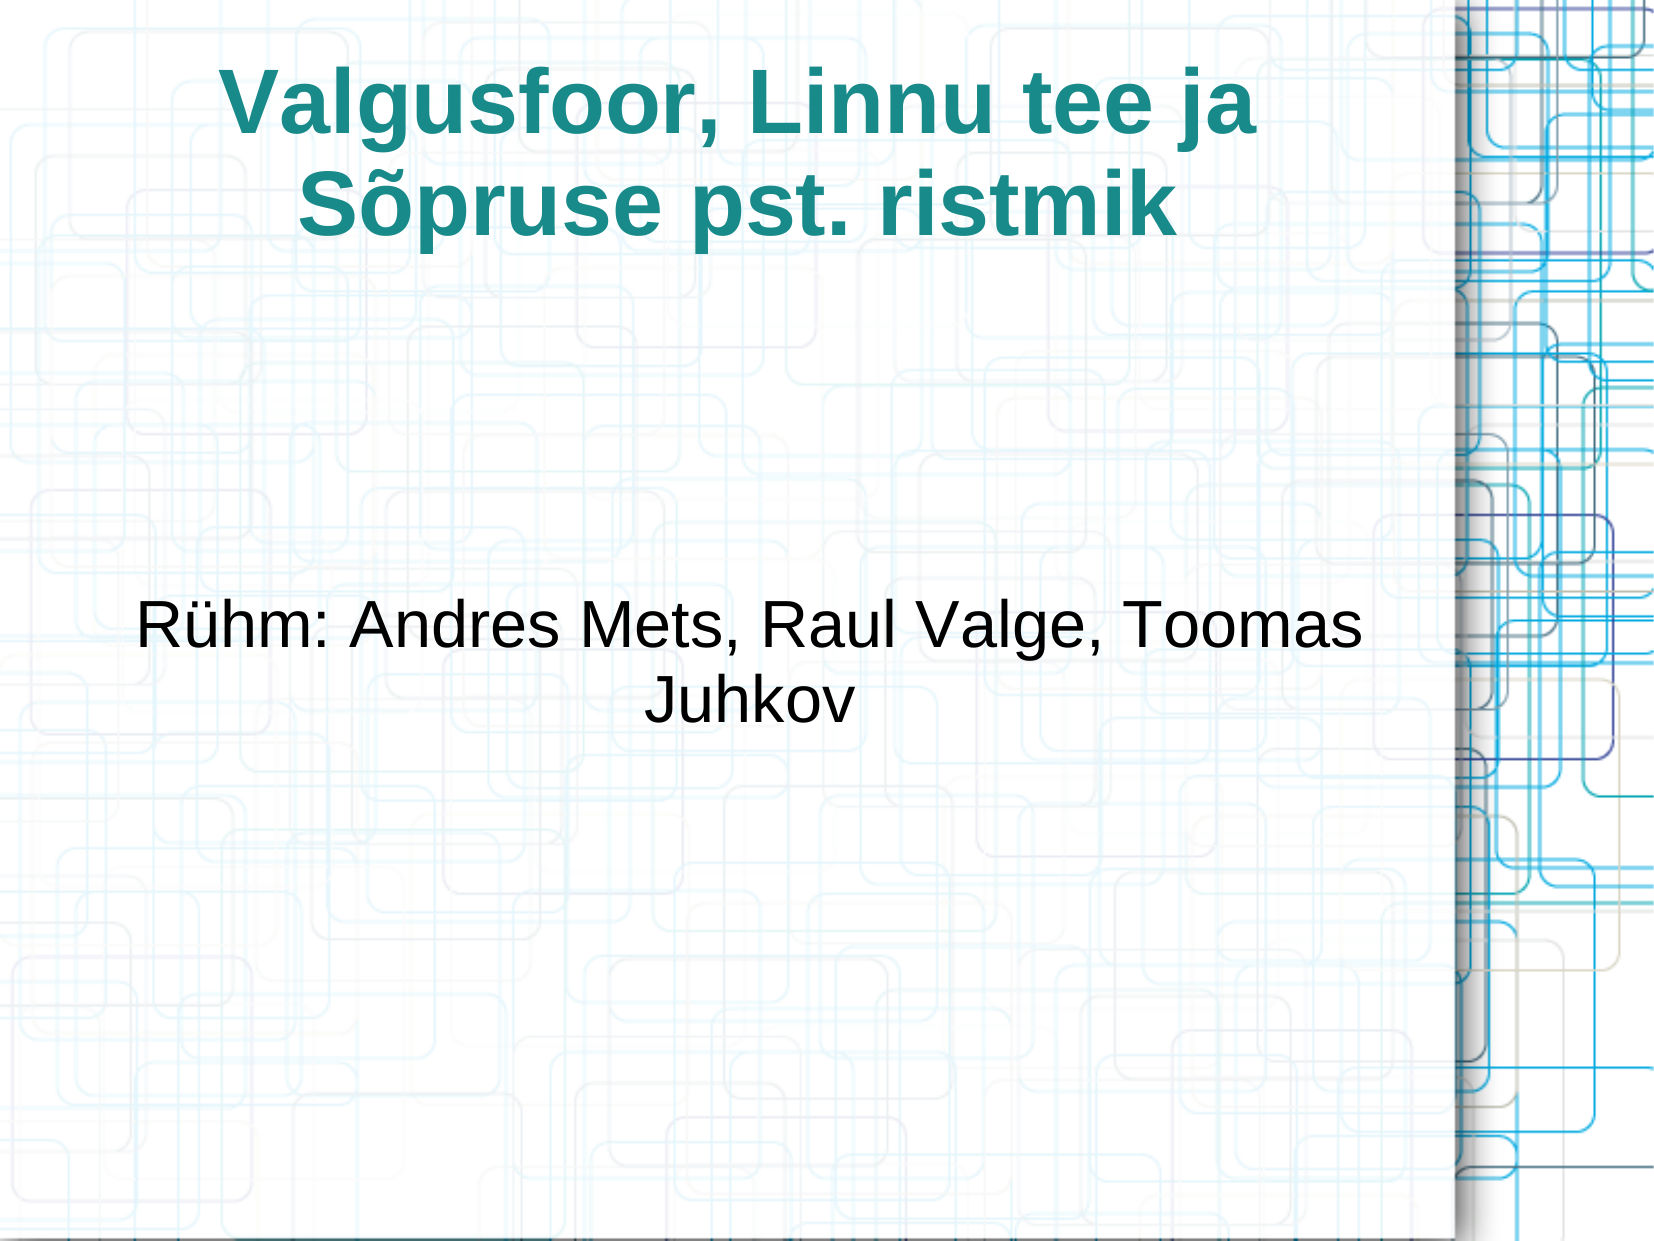

# Valgusfoor, Linnu tee ja Sõpruse pst. ristmik
Rühm: Andres Mets, Raul Valge, Toomas Juhkov